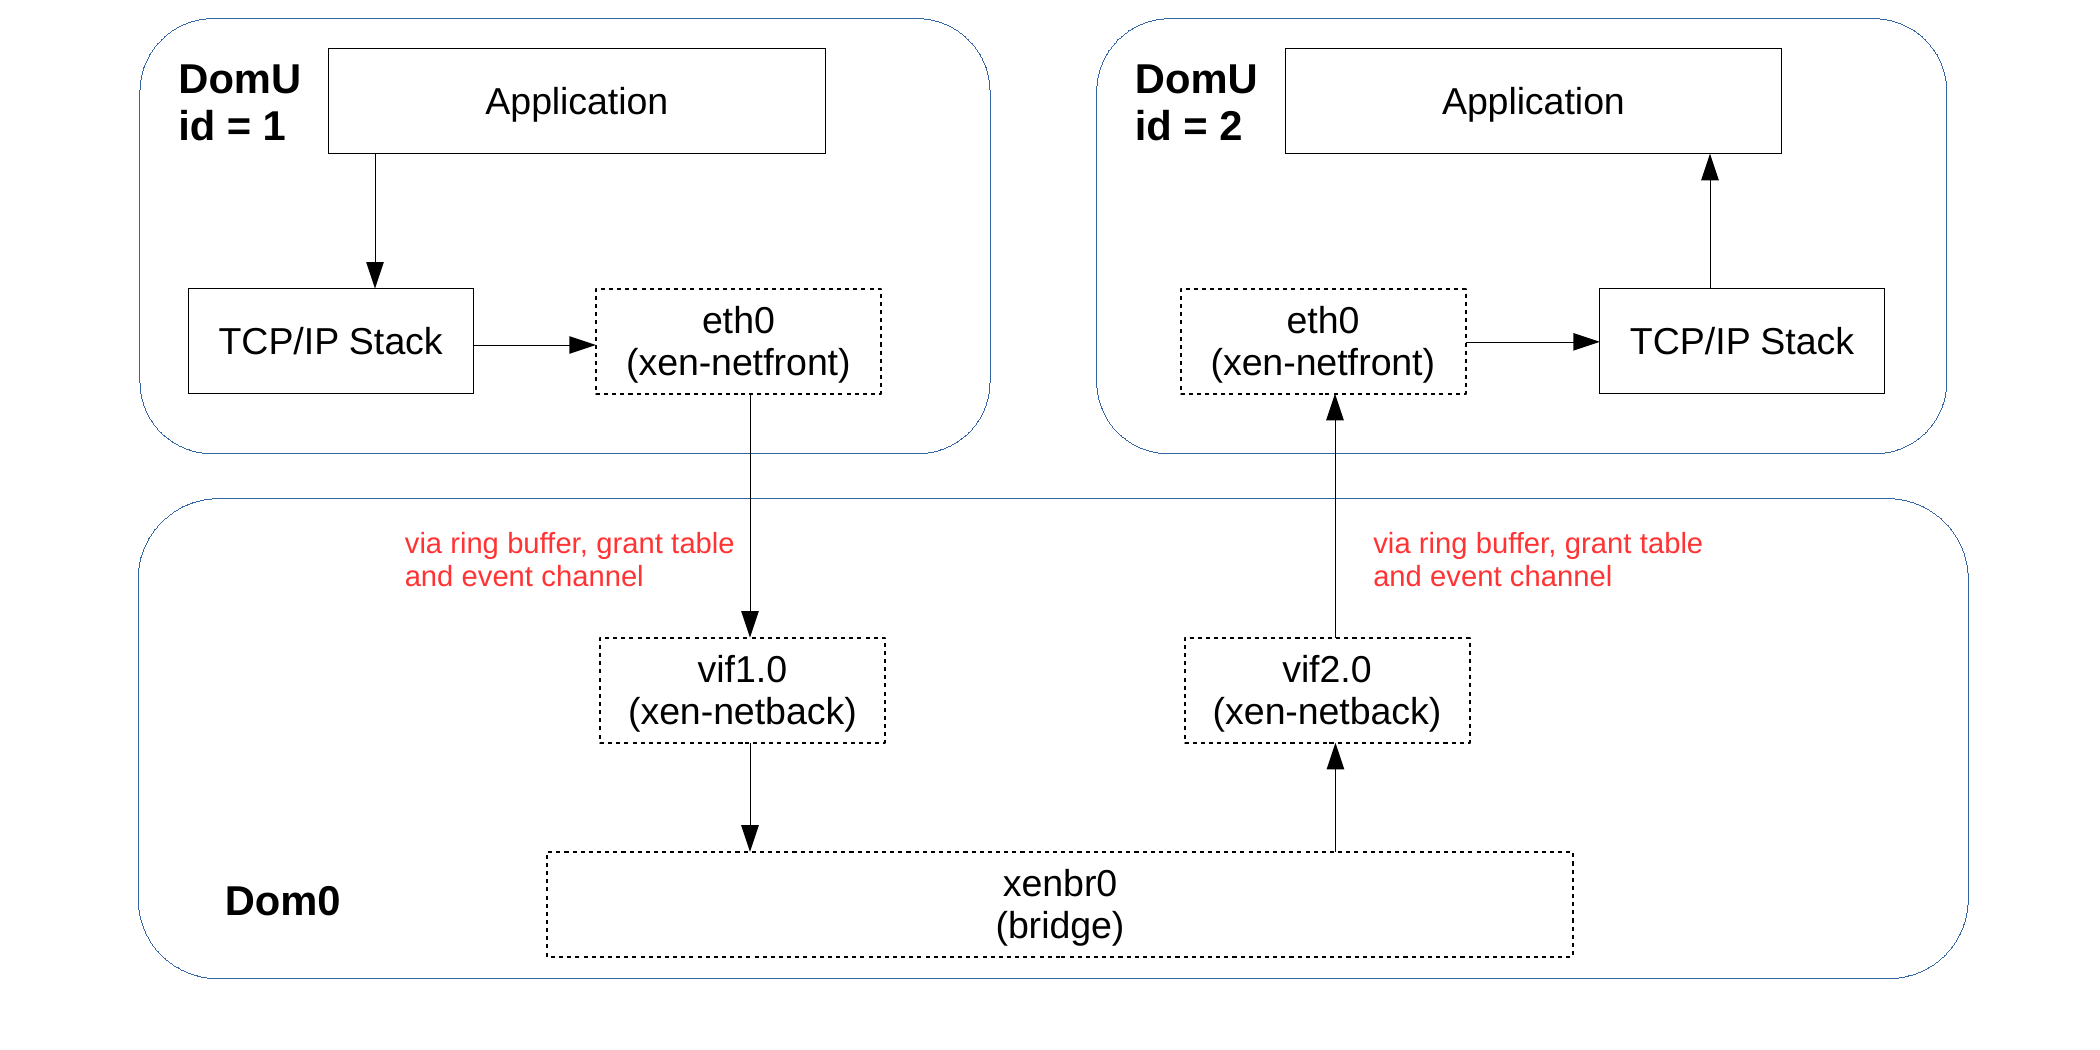

Application
Application
DomU id = 1
DomU id = 2
TCP/IP Stack
eth0
(xen-netfront)
eth0
(xen-netfront)
TCP/IP Stack
via ring buffer, grant table
and event channel
via ring buffer, grant table
and event channel
vif1.0
(xen-netback)
vif2.0
(xen-netback)
xenbr0
(bridge)
Dom0